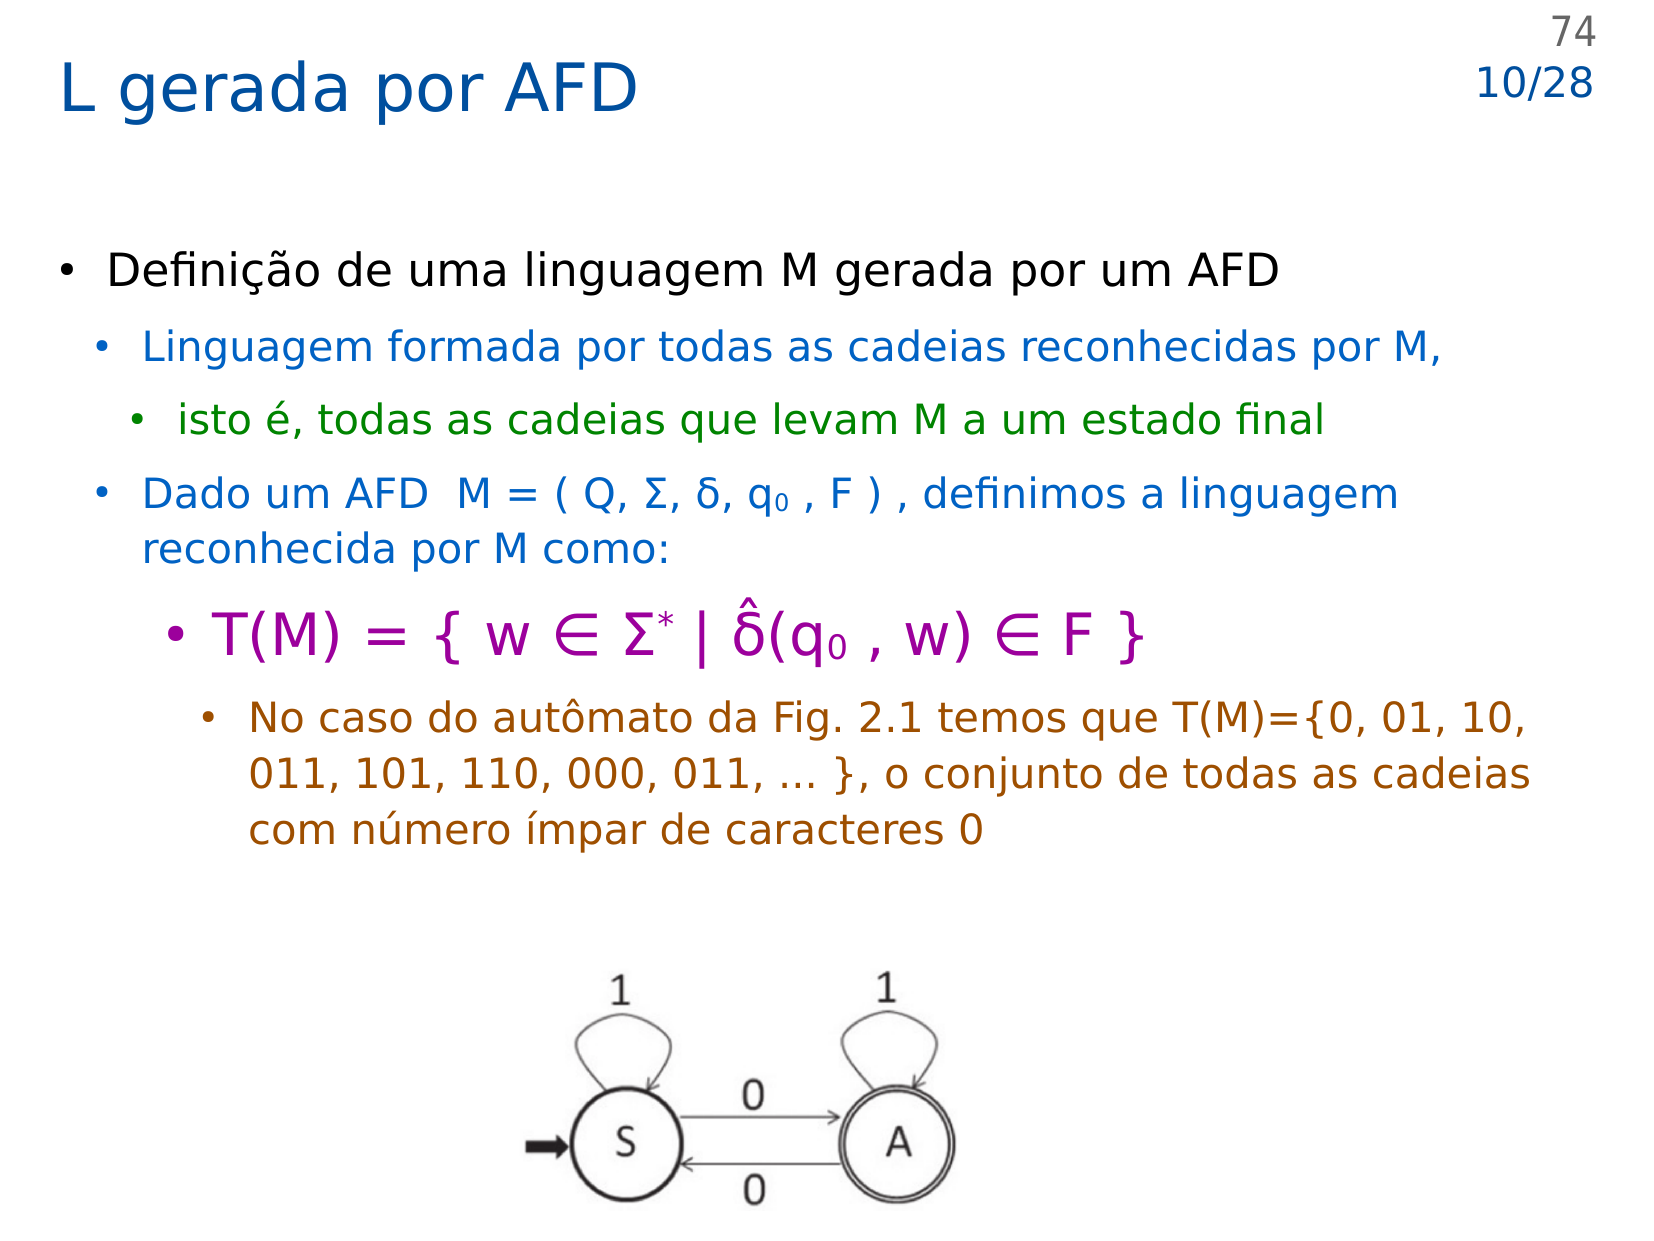

74
# L gerada por AFD
10
Definição de uma linguagem M gerada por um AFD
Linguagem formada por todas as cadeias reconhecidas por M,
isto é, todas as cadeias que levam M a um estado final
Dado um AFD M = ( Q, Σ, δ, q0 , F ) , definimos a linguagem reconhecida por M como:
T(M) = { w ∈ Σ* | δ̂(q0 , w) ∈ F }
No caso do autômato da Fig. 2.1 temos que T(M)={0, 01, 10, 011, 101, 110, 000, 011, ... }, o conjunto de todas as cadeias com número ímpar de caracteres 0